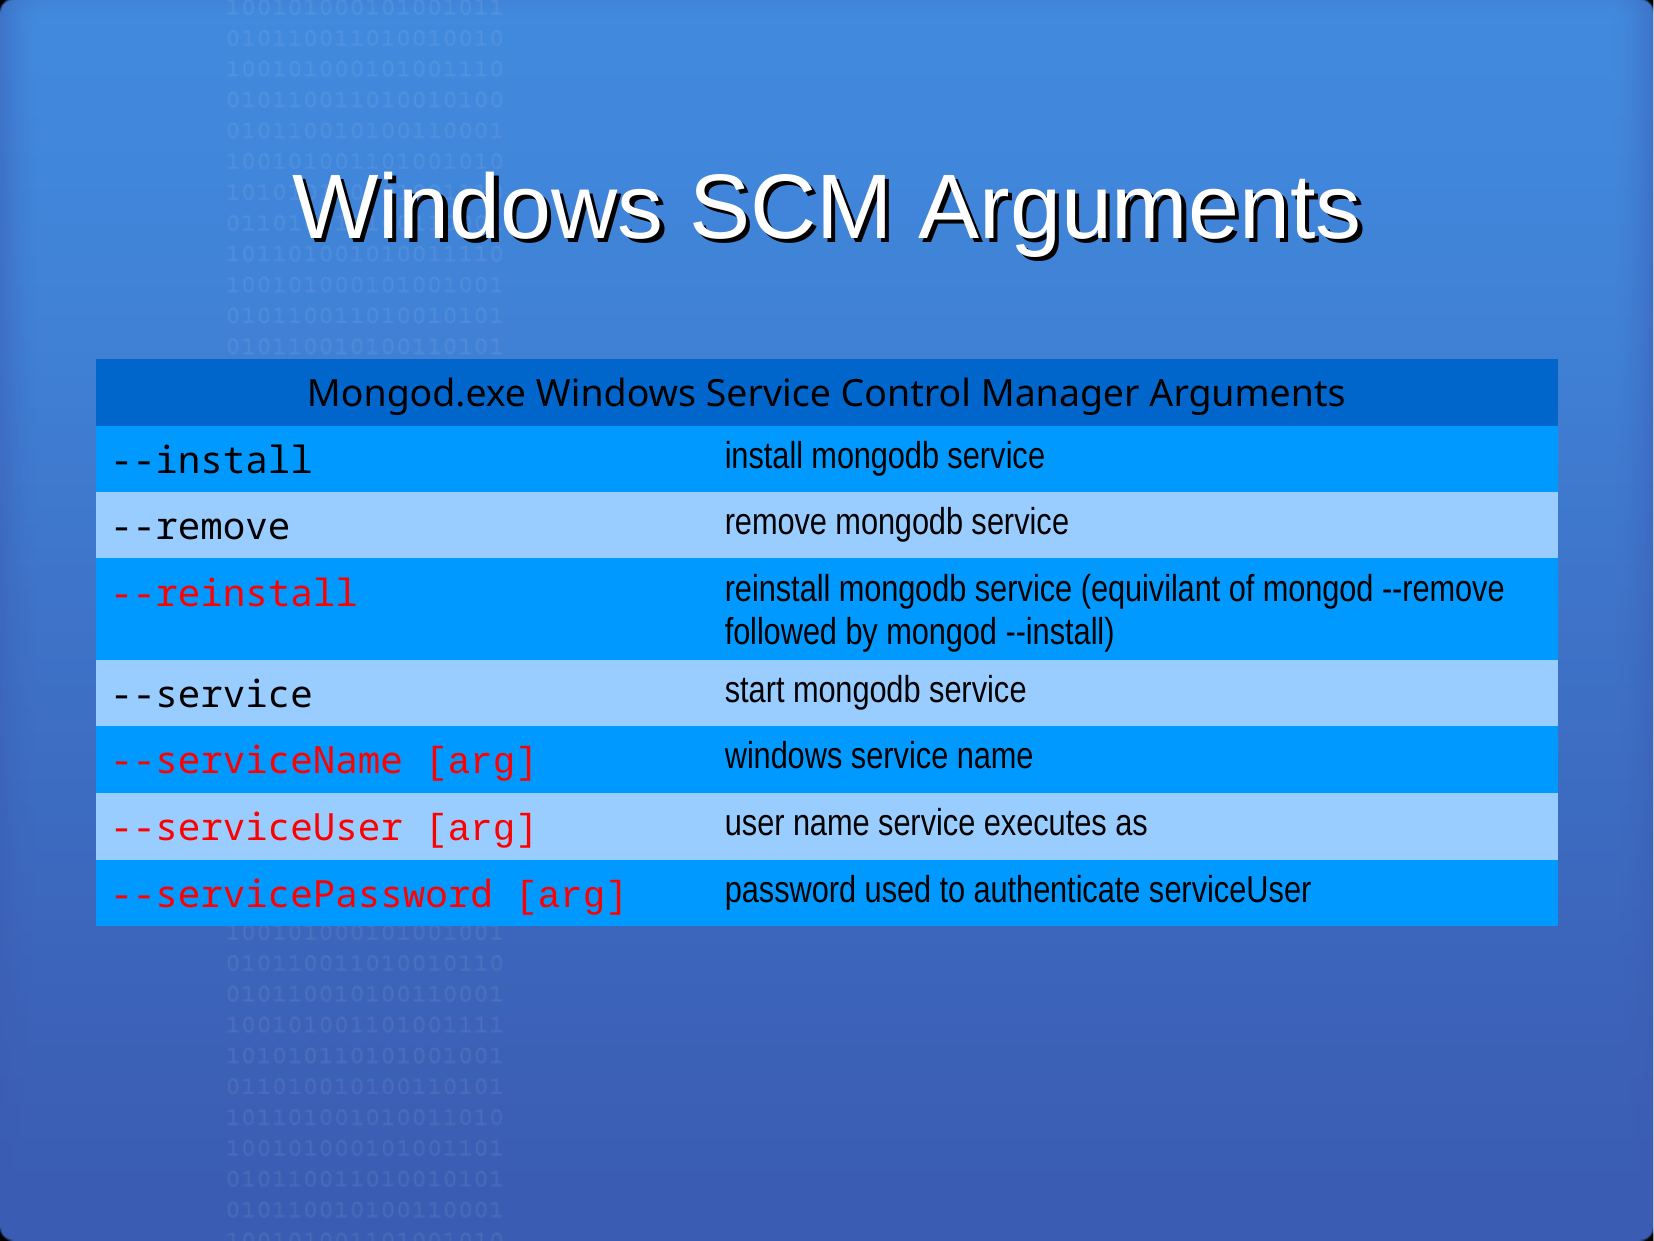

# Windows SCM Arguments
| Mongod.exe Windows Service Control Manager Arguments | |
| --- | --- |
| --install | install mongodb service |
| --remove | remove mongodb service |
| --reinstall | reinstall mongodb service (equivilant of mongod --remove followed by mongod --install) |
| --service | start mongodb service |
| --serviceName [arg] | windows service name |
| --serviceUser [arg] | user name service executes as |
| --servicePassword [arg] | password used to authenticate serviceUser |